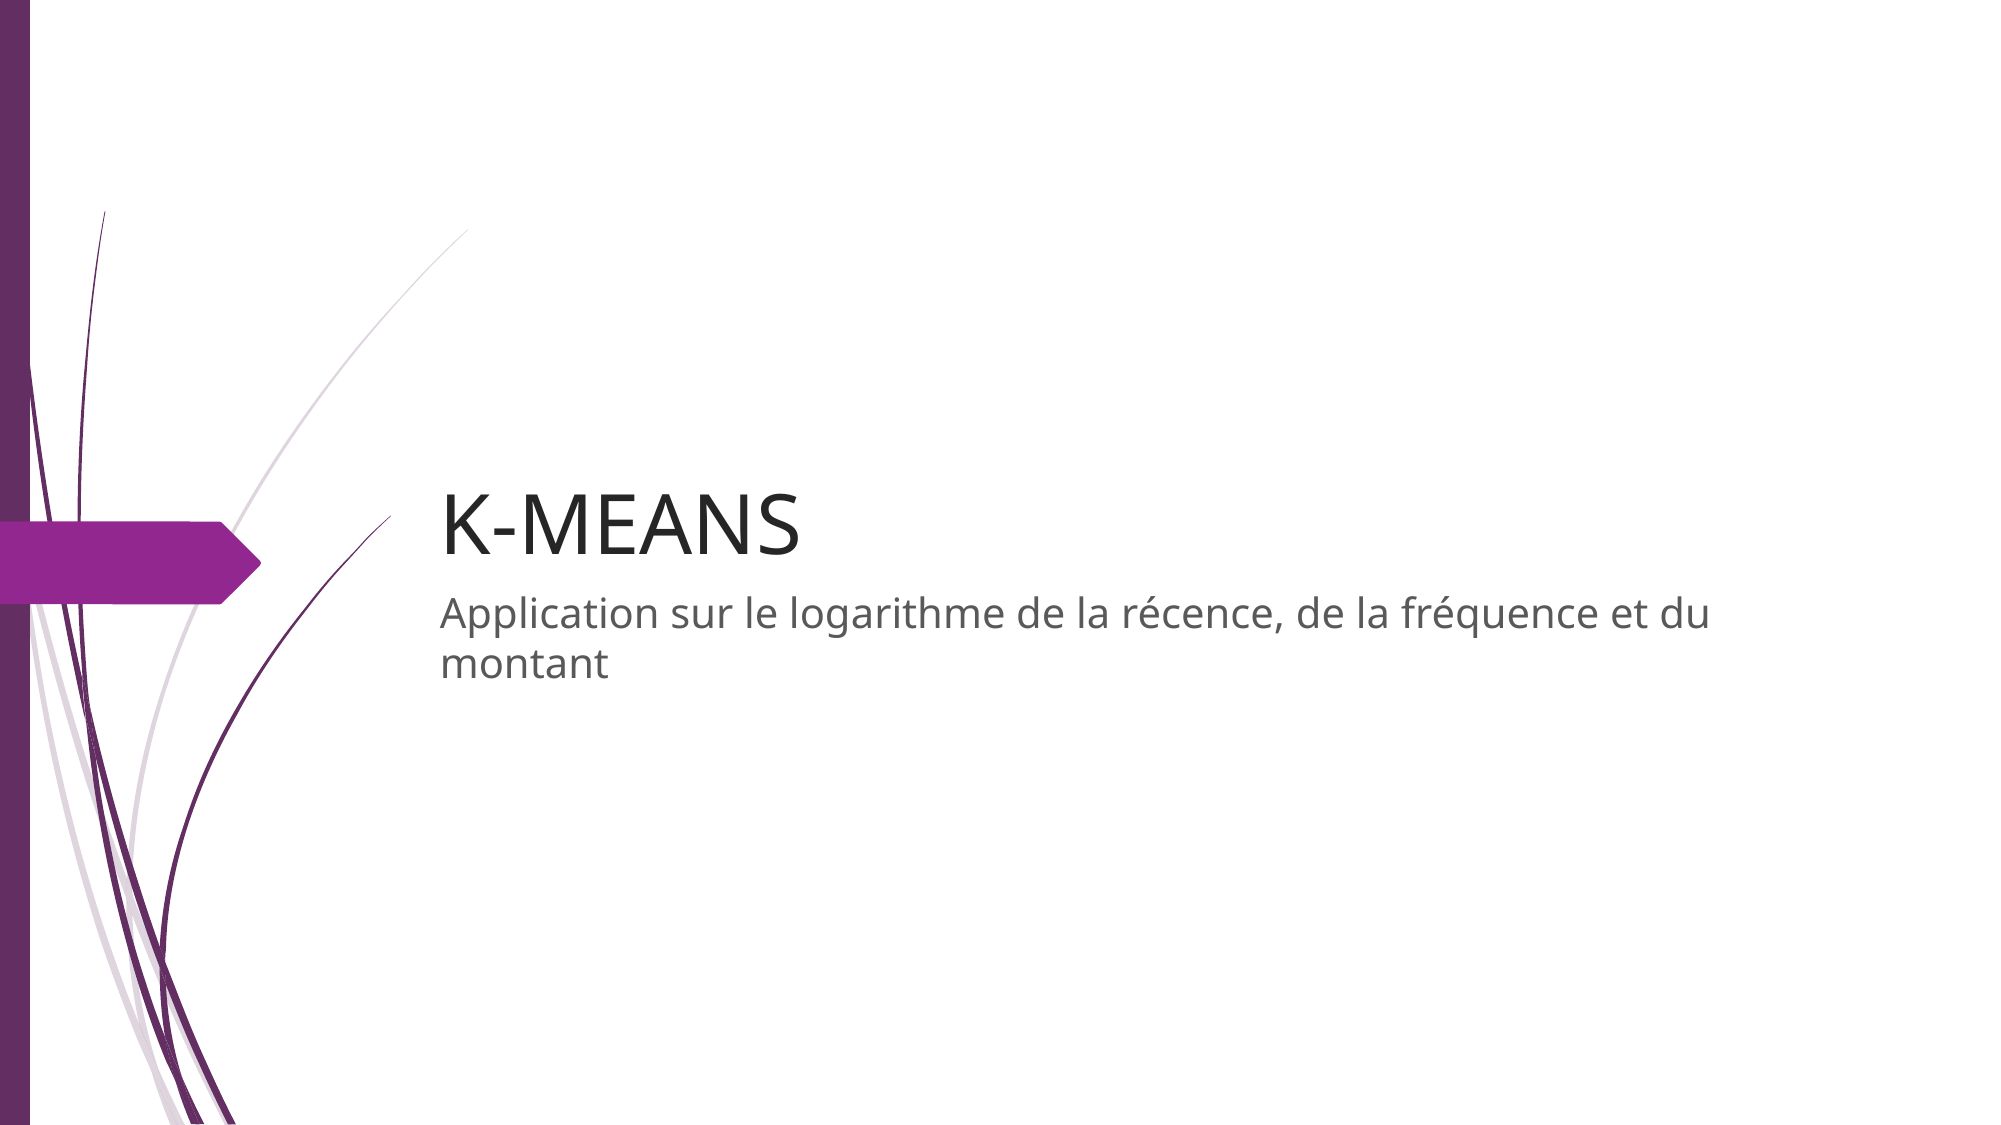

# K-MEANS
Application sur le logarithme de la récence, de la fréquence et du montant